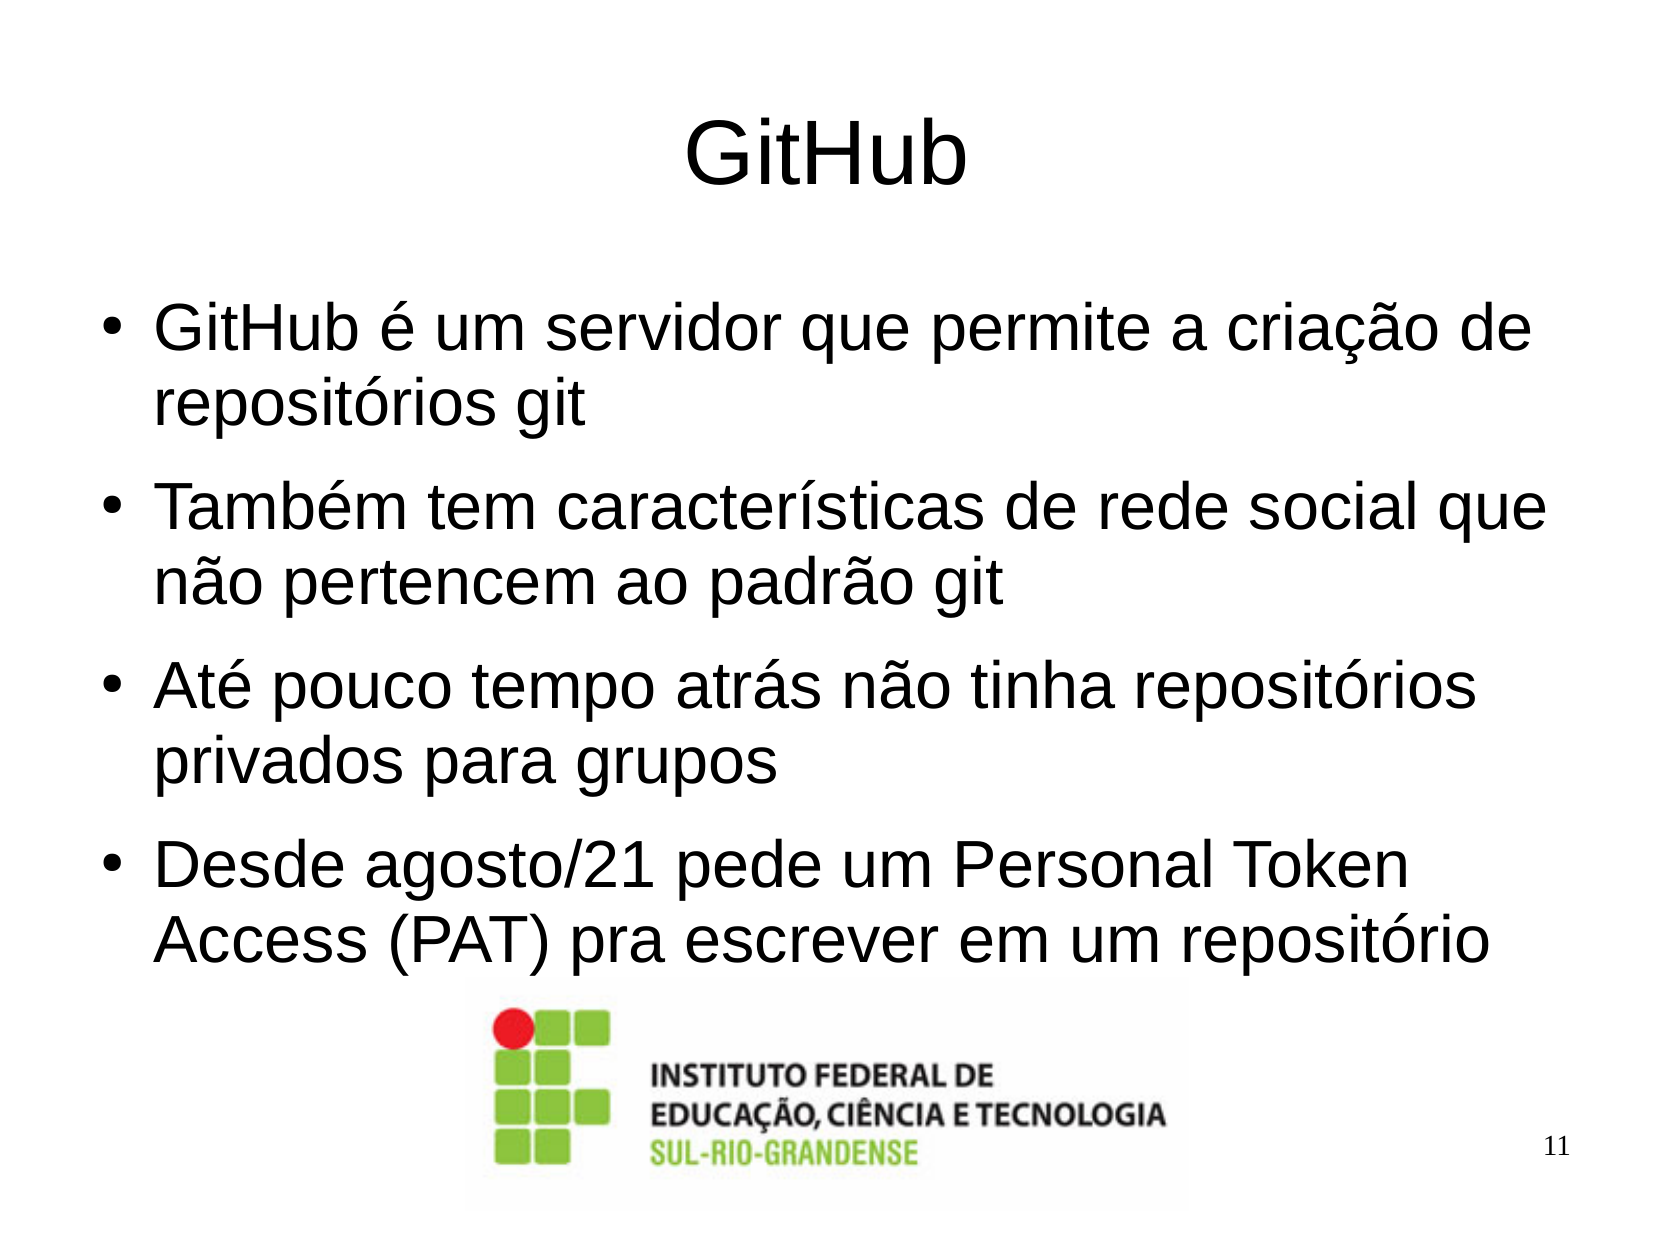

# GitHub
GitHub é um servidor que permite a criação de repositórios git
Também tem características de rede social que não pertencem ao padrão git
Até pouco tempo atrás não tinha repositórios privados para grupos
Desde agosto/21 pede um Personal Token Access (PAT) pra escrever em um repositório
11